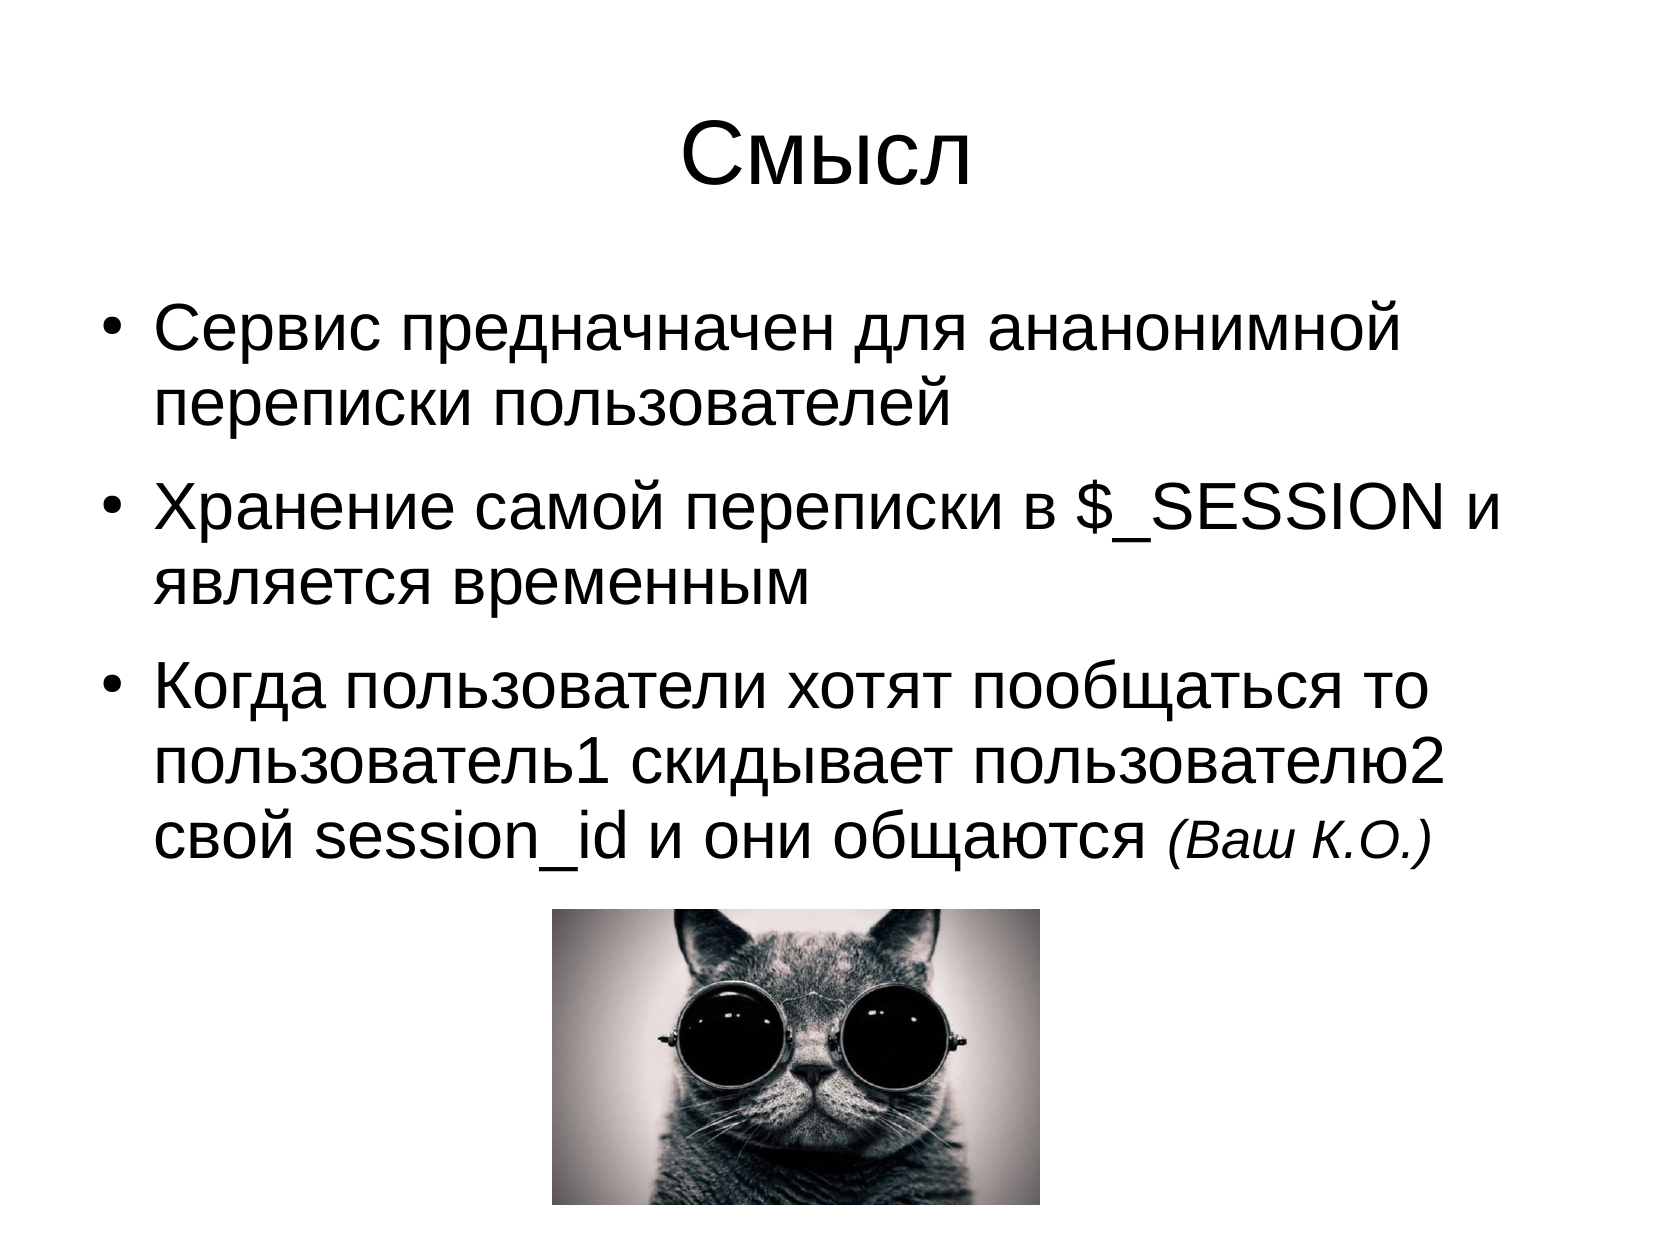

# Смысл
Сервис предначначен для ананонимной переписки пользователей
Хранение самой переписки в $_SESSION и является временным
Когда пользователи хотят пообщаться то пользователь1 скидывает пользователю2 свой session_id и они общаются (Ваш К.О.)